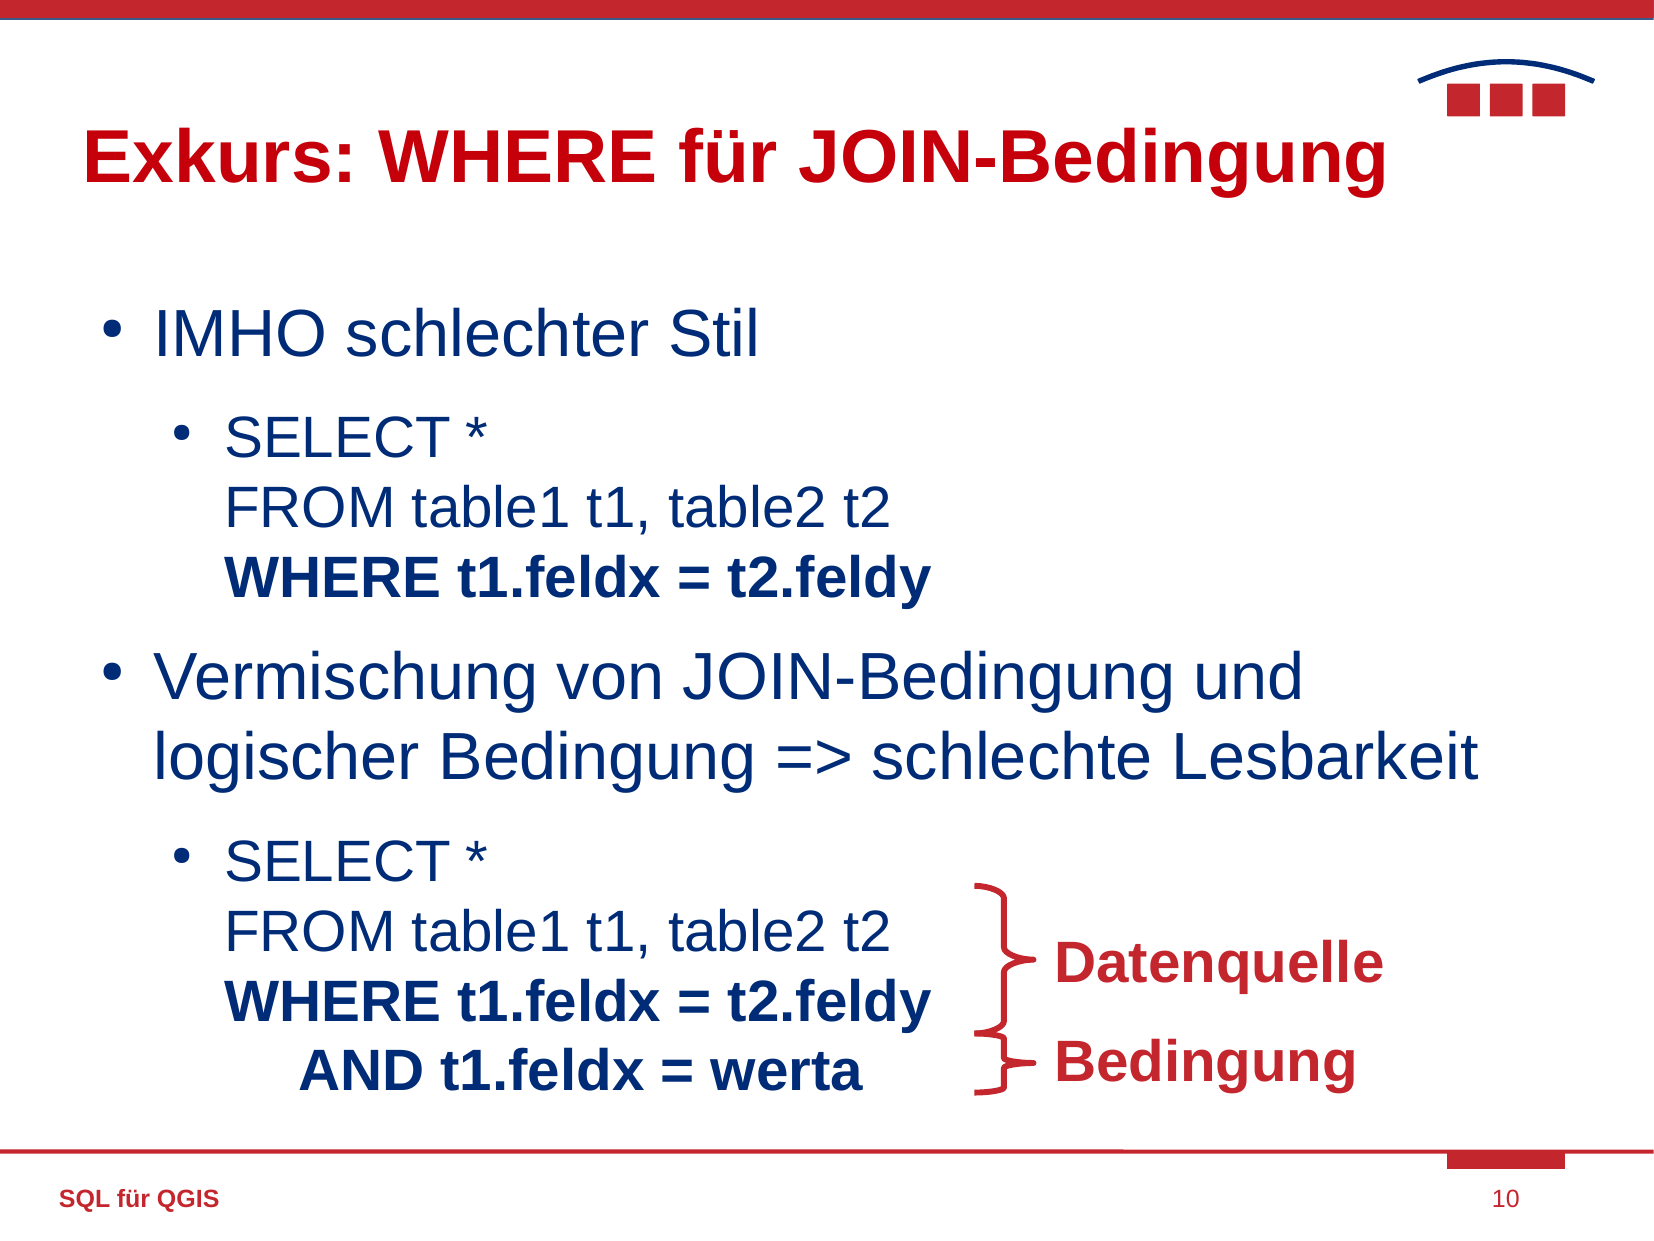

# Exkurs: WHERE für JOIN-Bedingung
IMHO schlechter Stil
SELECT *
FROM table1 t1, table2 t2
WHERE t1.feldx = t2.feldy
Vermischung von JOIN-Bedingung und logischer Bedingung => schlechte Lesbarkeit
SELECT *
FROM table1 t1, table2 t2
WHERE t1.feldx = t2.feldy
	AND t1.feldx = werta
Datenquelle
Bedingung